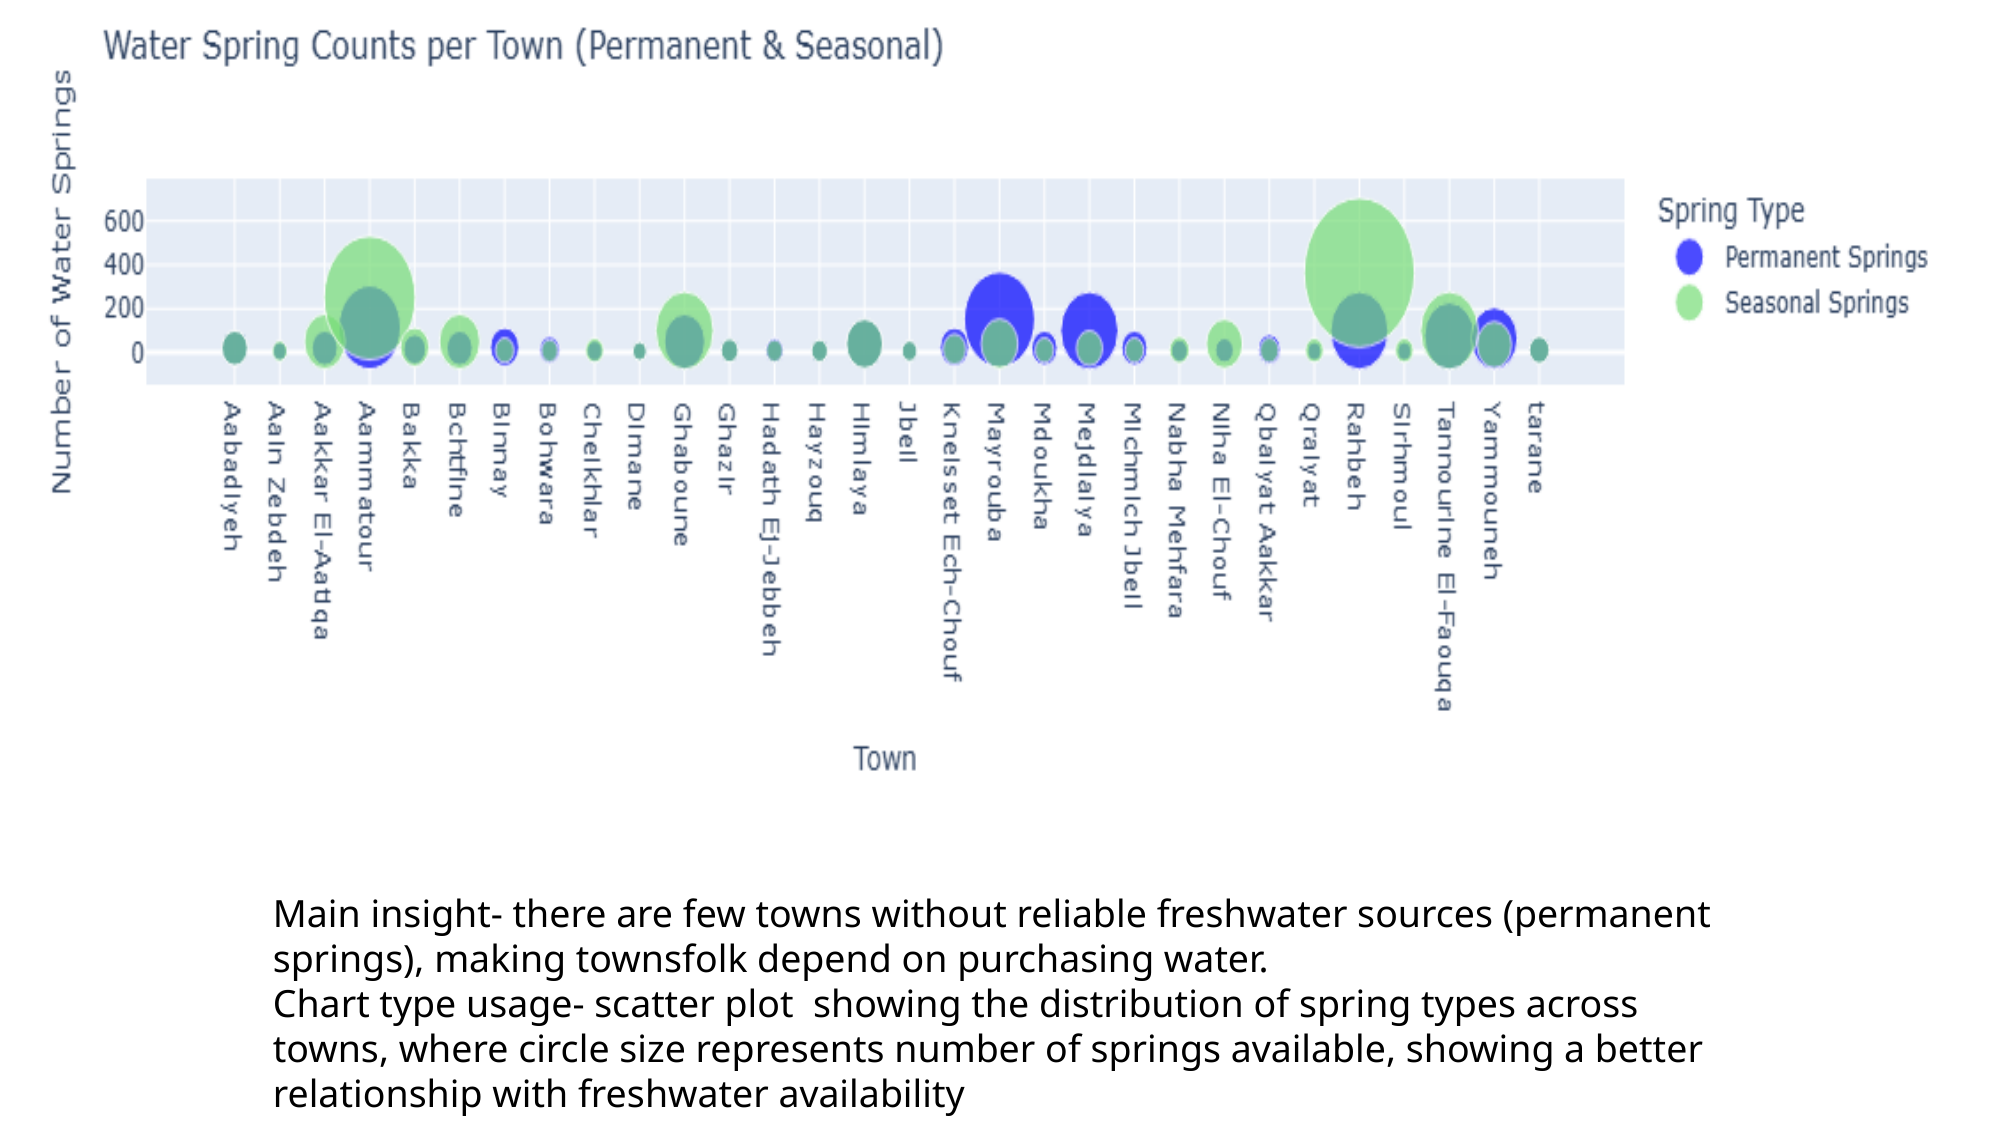

Main insight- there are few towns without reliable freshwater sources (permanent springs), making townsfolk depend on purchasing water.
Chart type usage- scatter plot showing the distribution of spring types across towns, where circle size represents number of springs available, showing a better relationship with freshwater availability